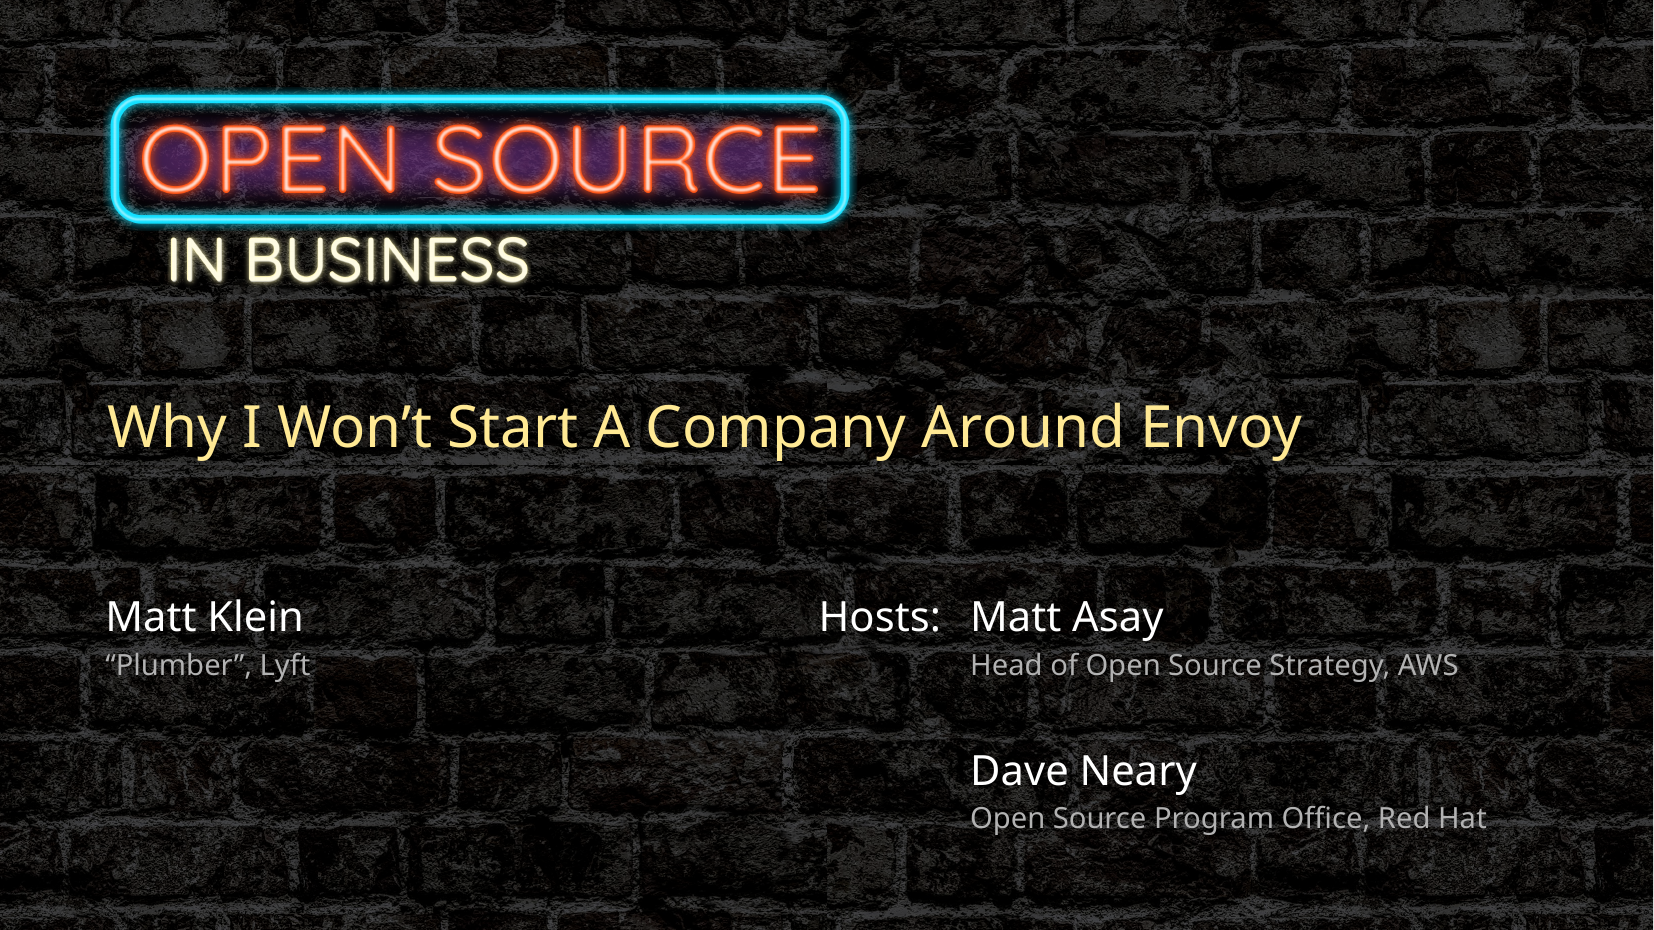

# Why I Won’t Start A Company Around Envoy
Matt Klein
“Plumber”, Lyft
Hosts:
Matt Asay
Head of Open Source Strategy, AWS
Dave Neary
Open Source Program Office, Red Hat